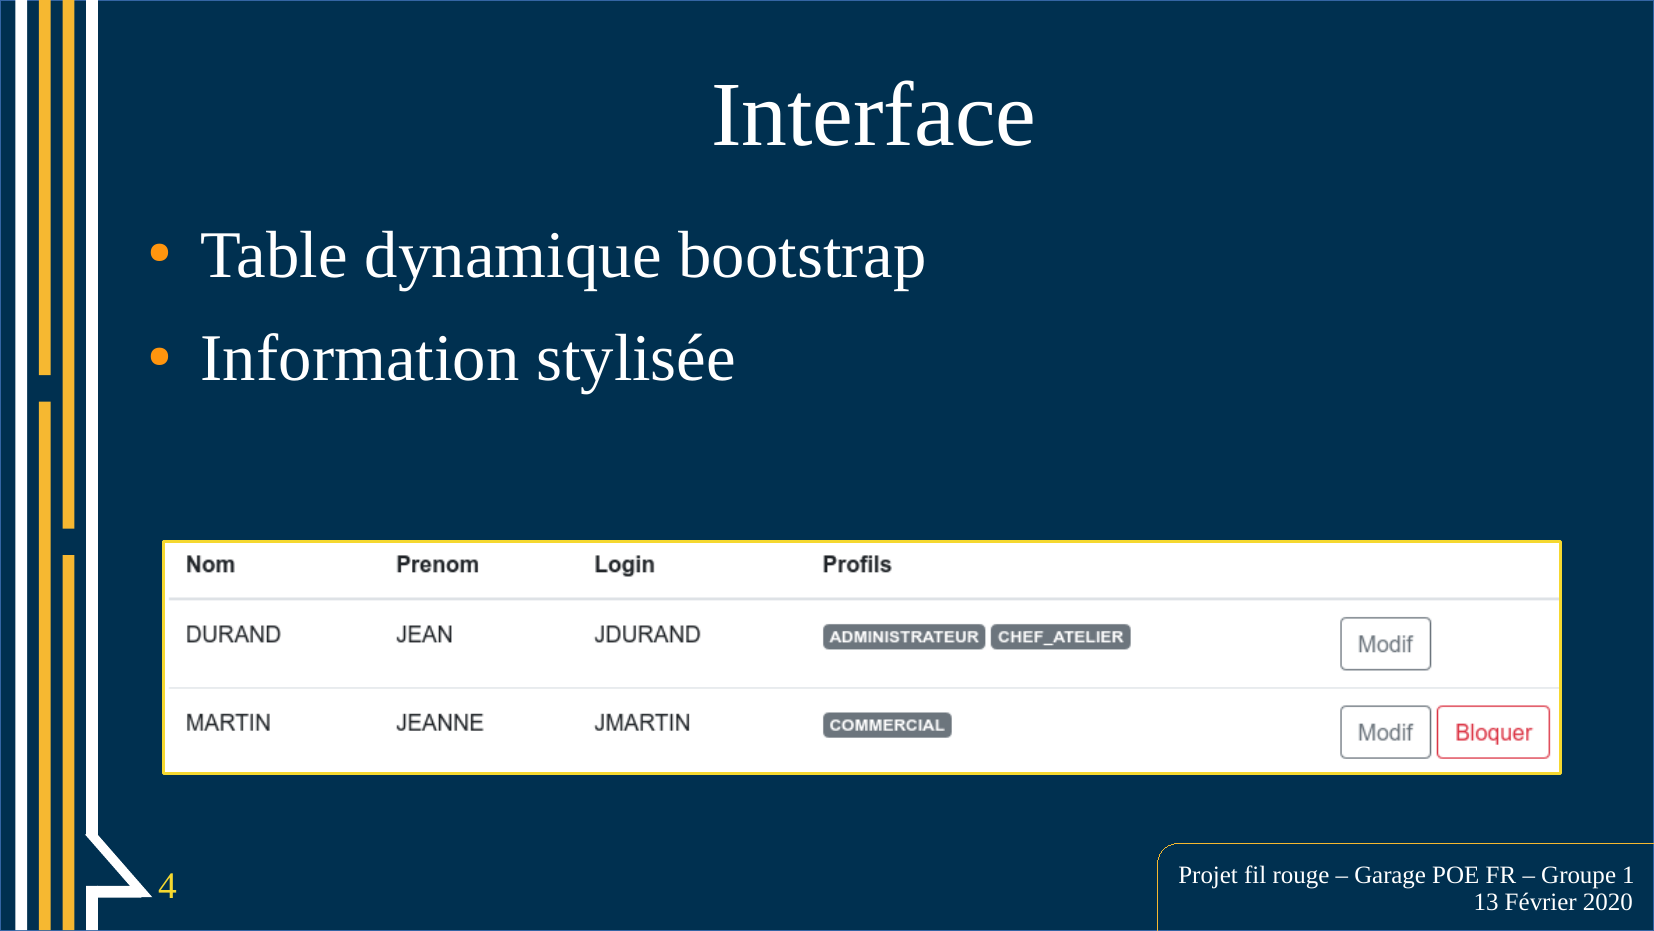

# Interface
Table dynamique bootstrap
Information stylisée
4